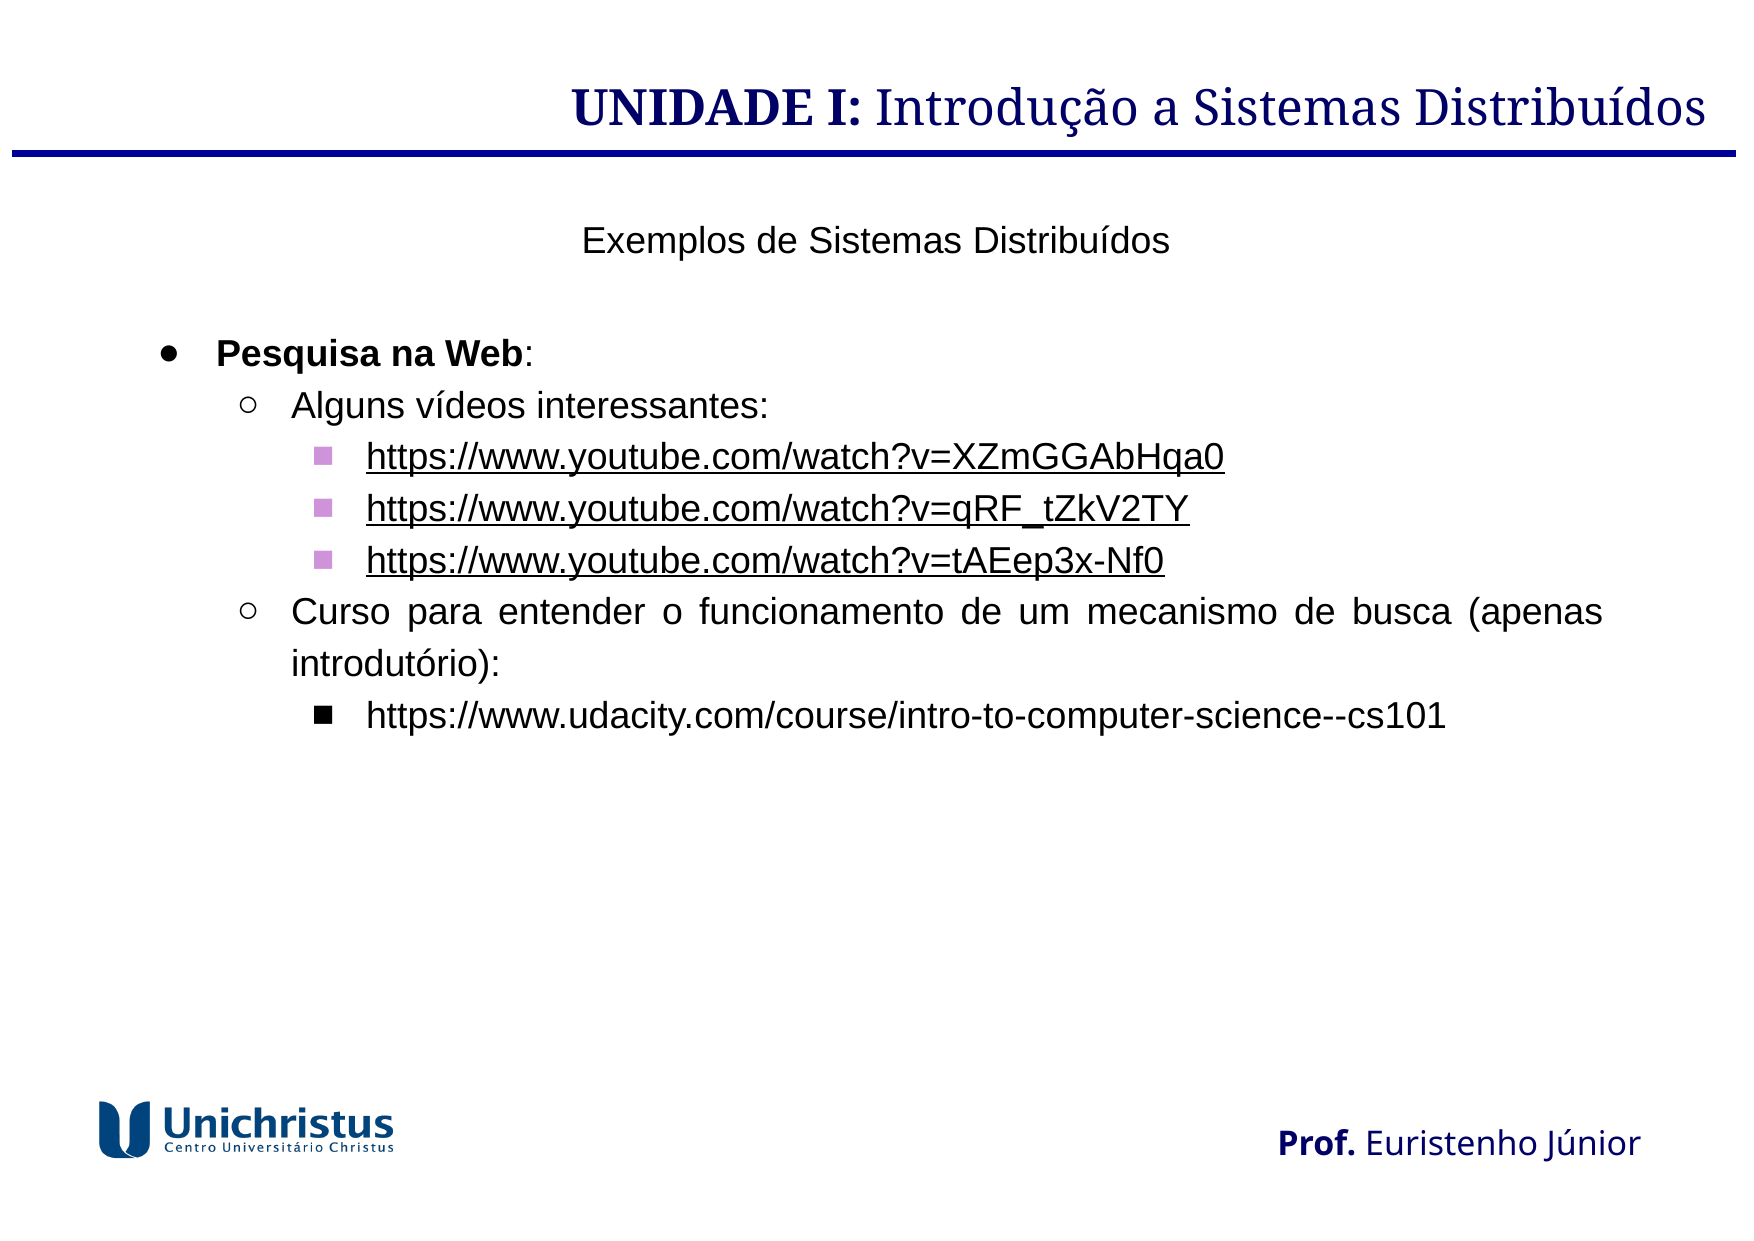

UNIDADE I: Introdução a Sistemas Distribuídos
# Exemplos de Sistemas Distribuídos
Pesquisa na Web:
Alguns vídeos interessantes:
https://www.youtube.com/watch?v=XZmGGAbHqa0
https://www.youtube.com/watch?v=qRF_tZkV2TY
https://www.youtube.com/watch?v=tAEep3x-Nf0
Curso para entender o funcionamento de um mecanismo de busca (apenas introdutório):
https://www.udacity.com/course/intro-to-computer-science--cs101
Prof. Euristenho Júnior